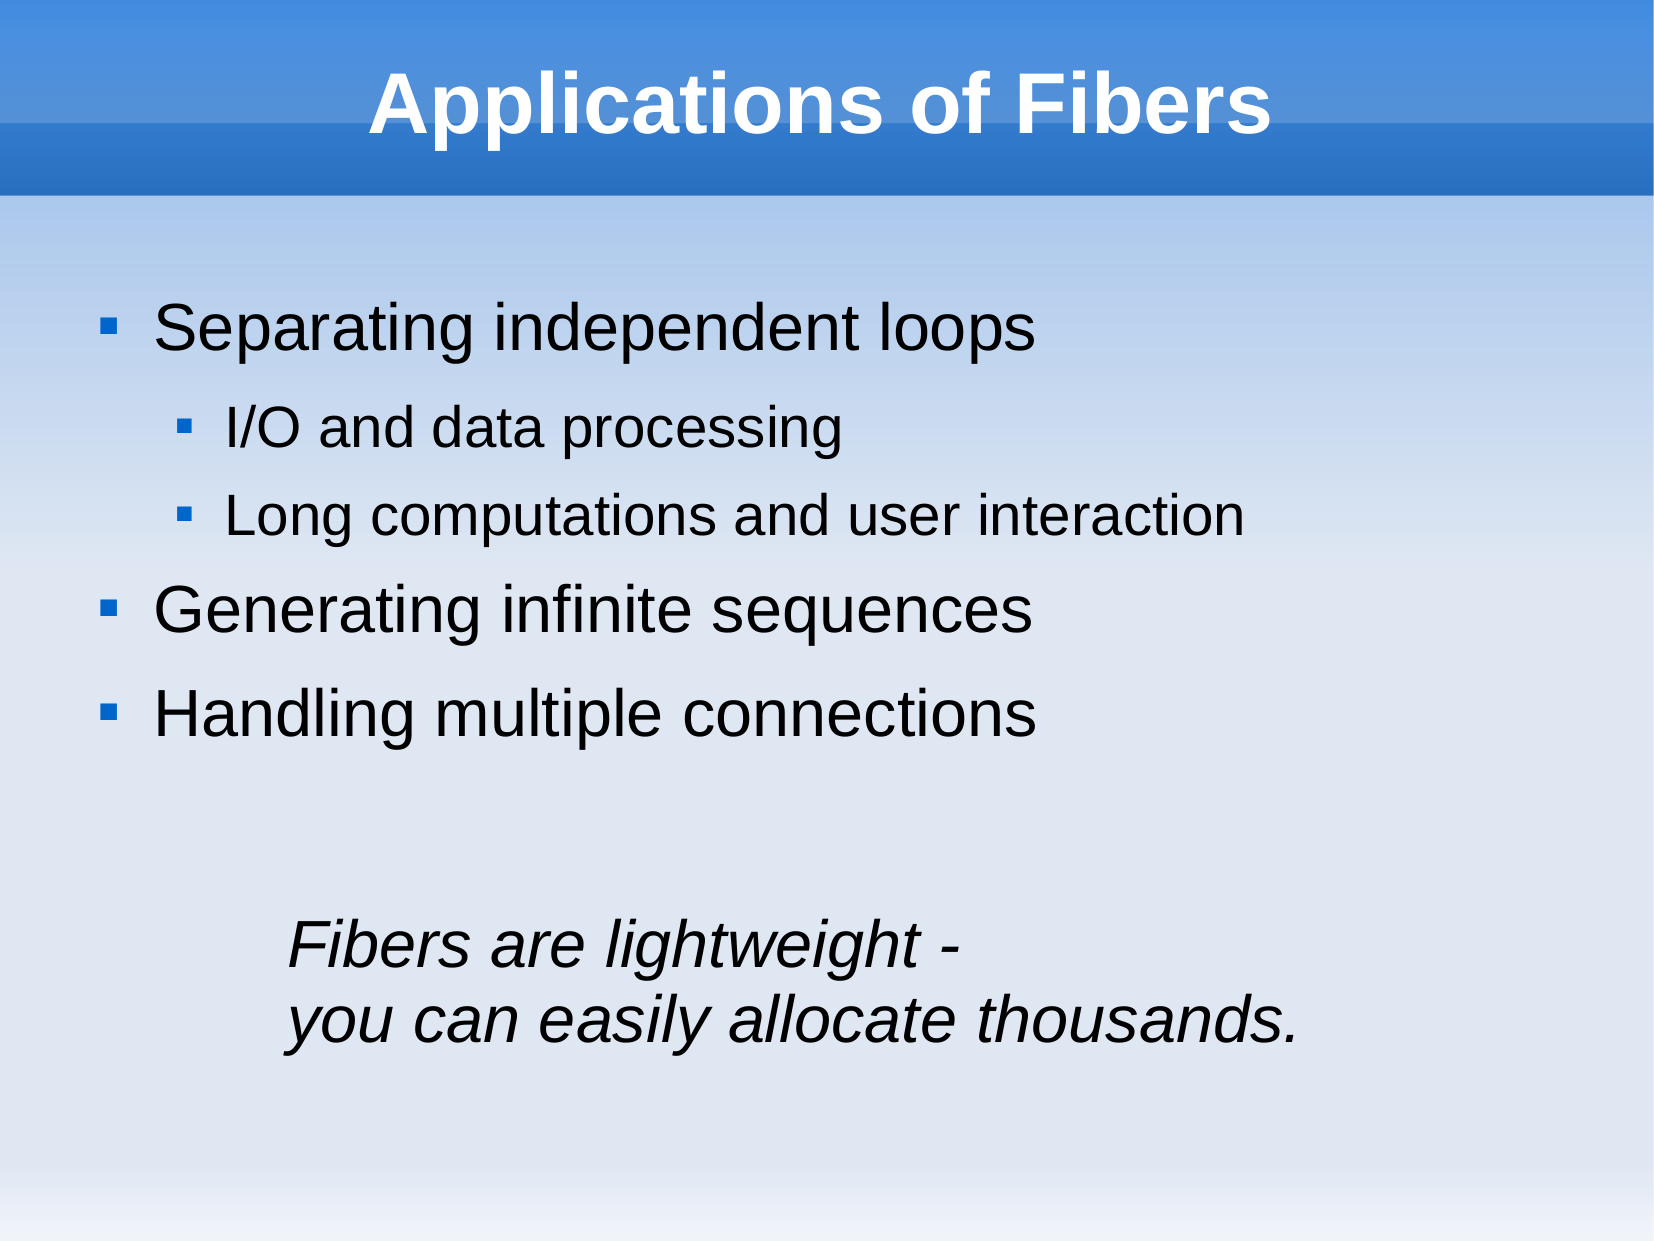

# Applications of Fibers
Separating independent loops
I/O and data processing
Long computations and user interaction
Generating infinite sequences
Handling multiple connections
Fibers are lightweight -
you can easily allocate thousands.